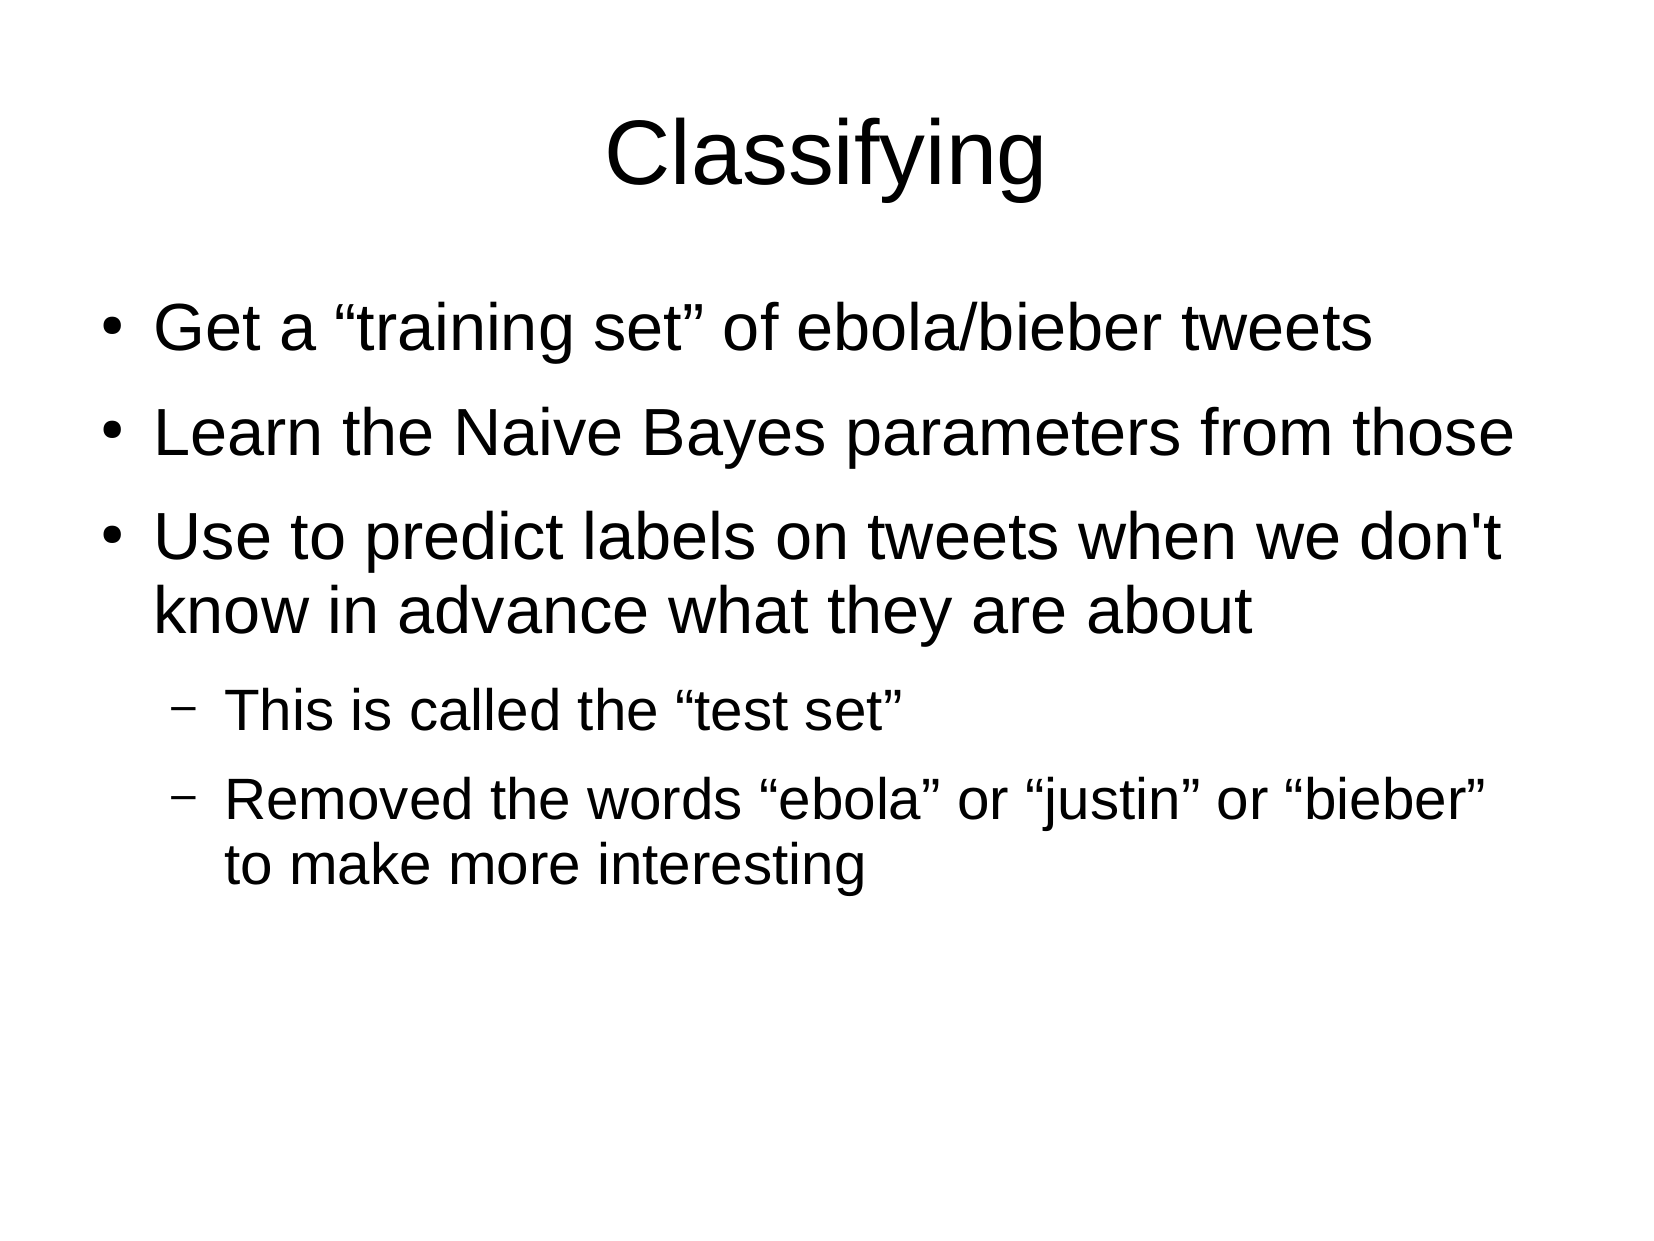

# Classifying
Get a “training set” of ebola/bieber tweets
Learn the Naive Bayes parameters from those
Use to predict labels on tweets when we don't know in advance what they are about
This is called the “test set”
Removed the words “ebola” or “justin” or “bieber” to make more interesting